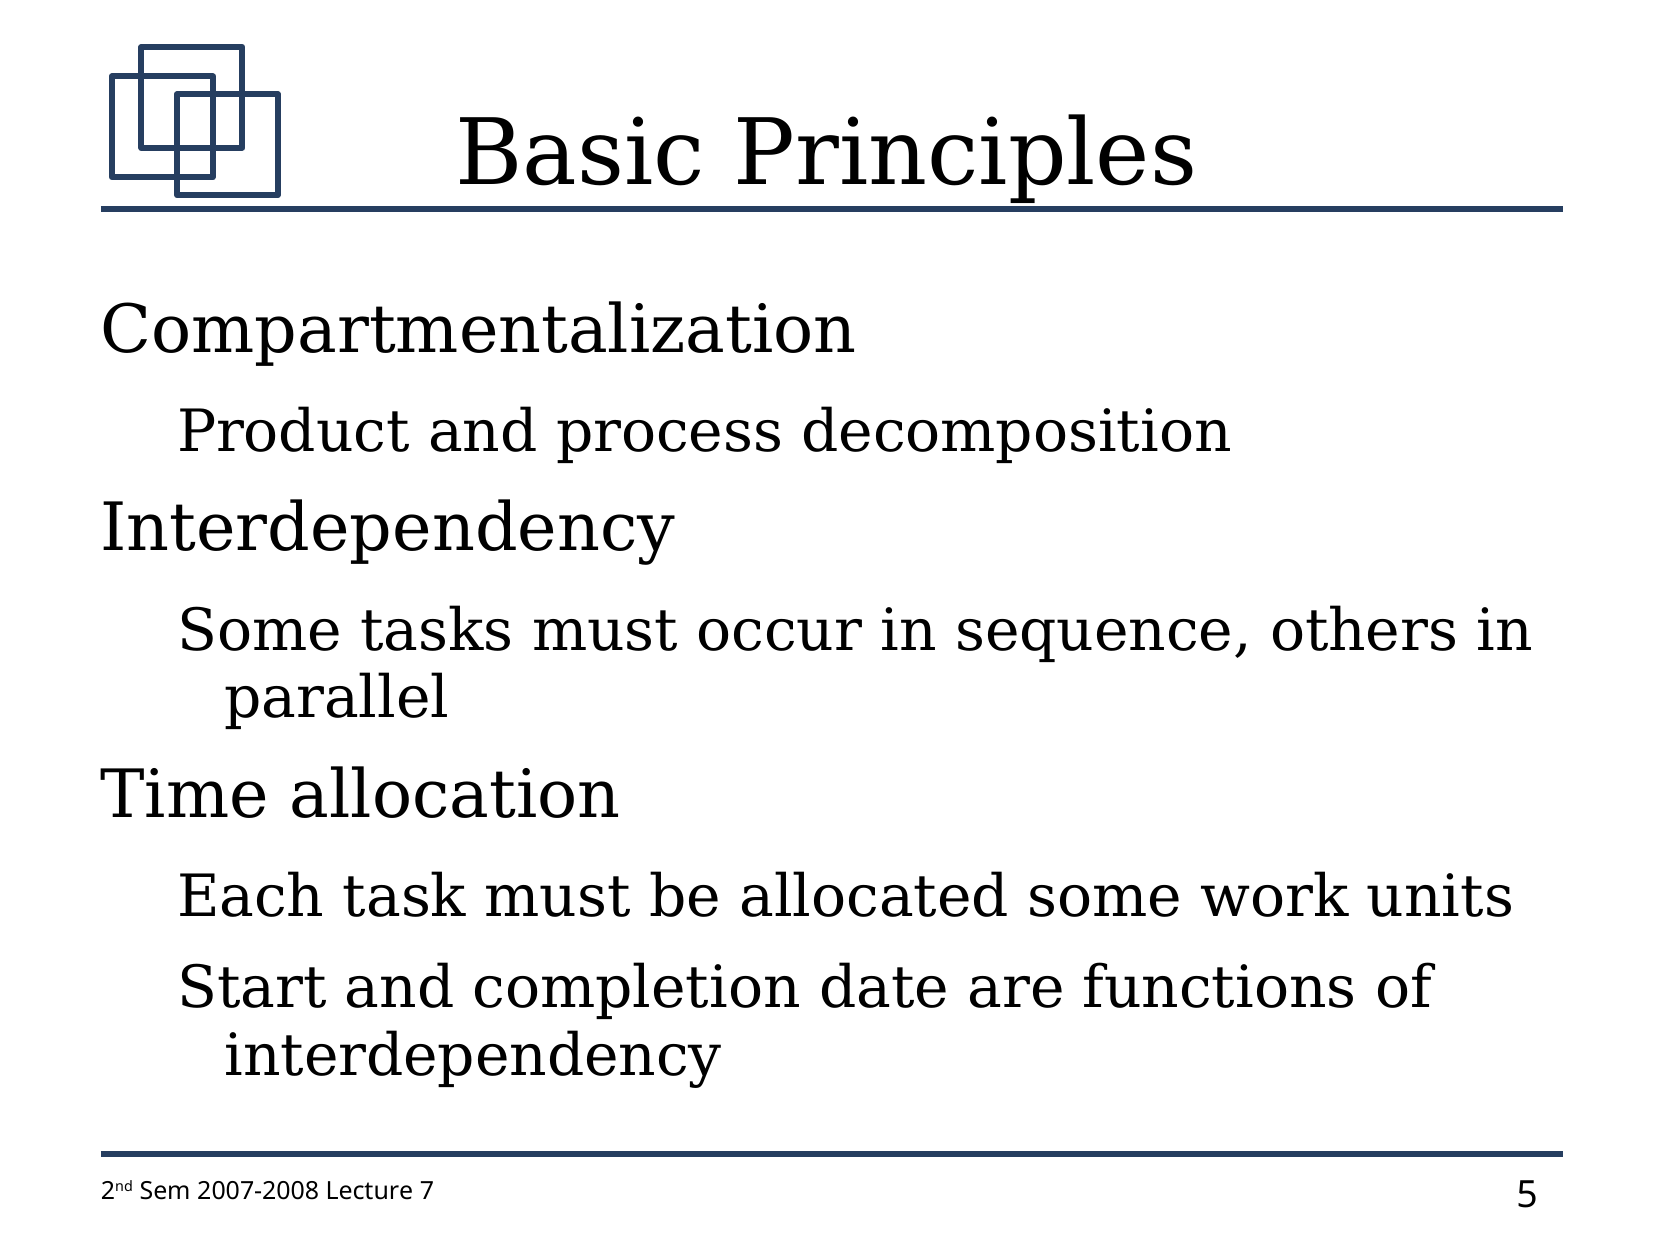

# Basic Principles
Compartmentalization
Product and process decomposition
Interdependency
Some tasks must occur in sequence, others in parallel
Time allocation
Each task must be allocated some work units
Start and completion date are functions of interdependency